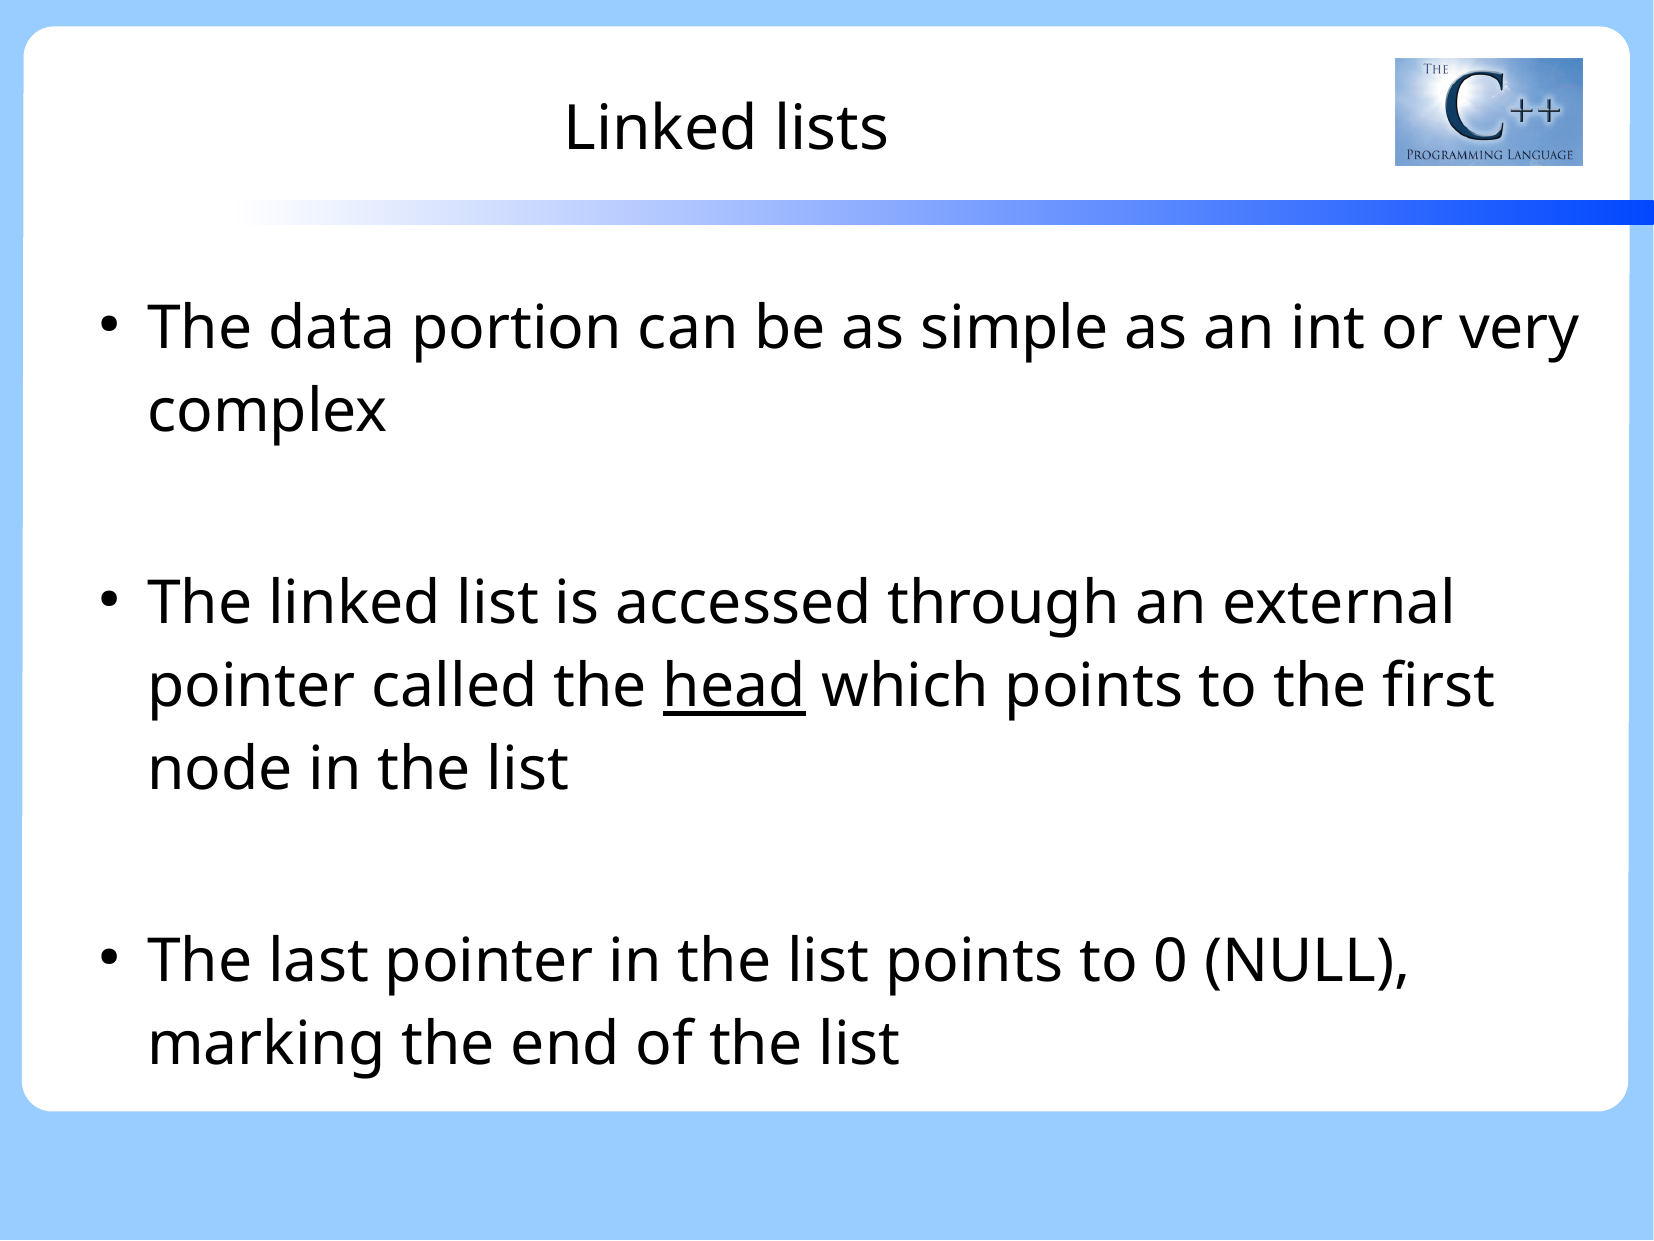

# Linked lists
The data portion can be as simple as an int or very complex
The linked list is accessed through an external pointer called the head which points to the first node in the list
The last pointer in the list points to 0 (NULL), marking the end of the list